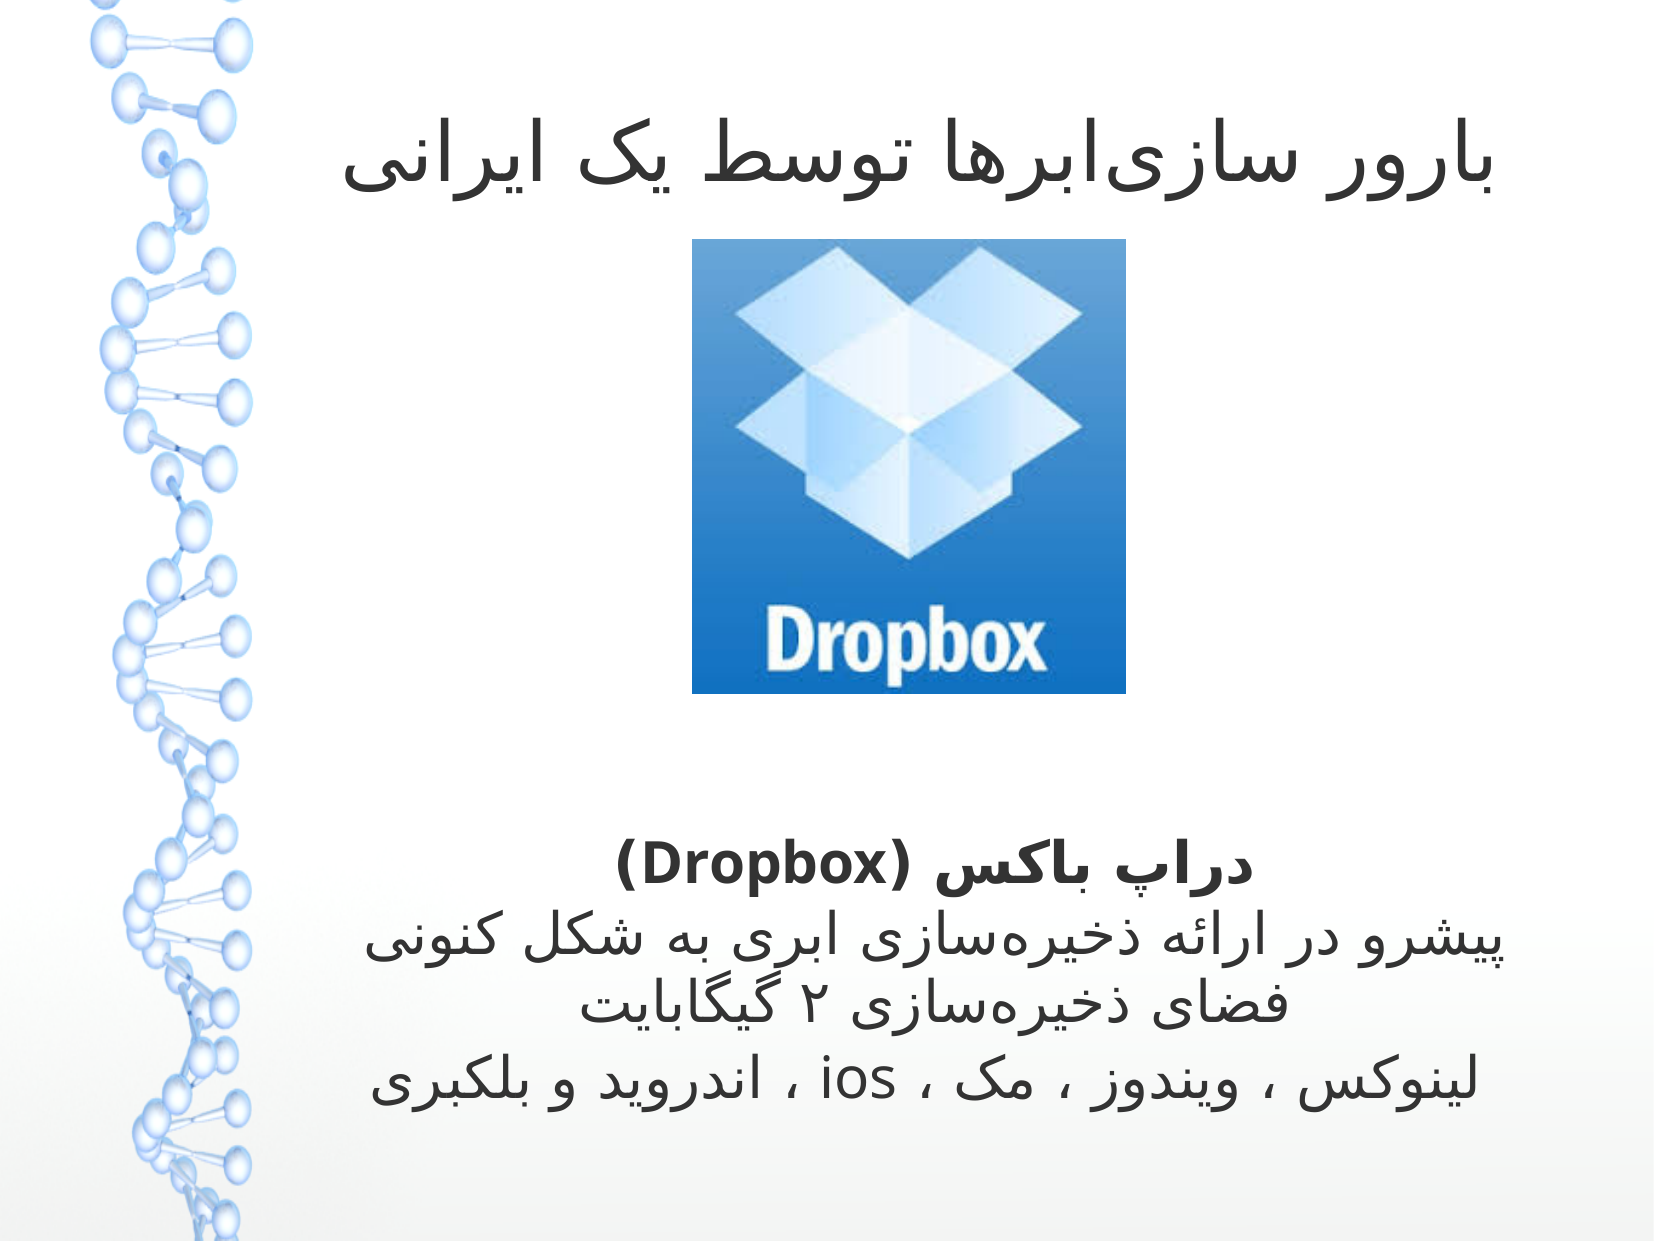

# بارور سازی‌ابرها توسط یک ایرانی
دراپ باکس (Dropbox)
پیشرو در ارائه ذخیره‌سازی ابری به شکل کنونی
فضای ذخیره‌سازی ۲ گیگابایت
لینوکس ، ویندوز ، مک ، ios ، اندروید و بلکبری